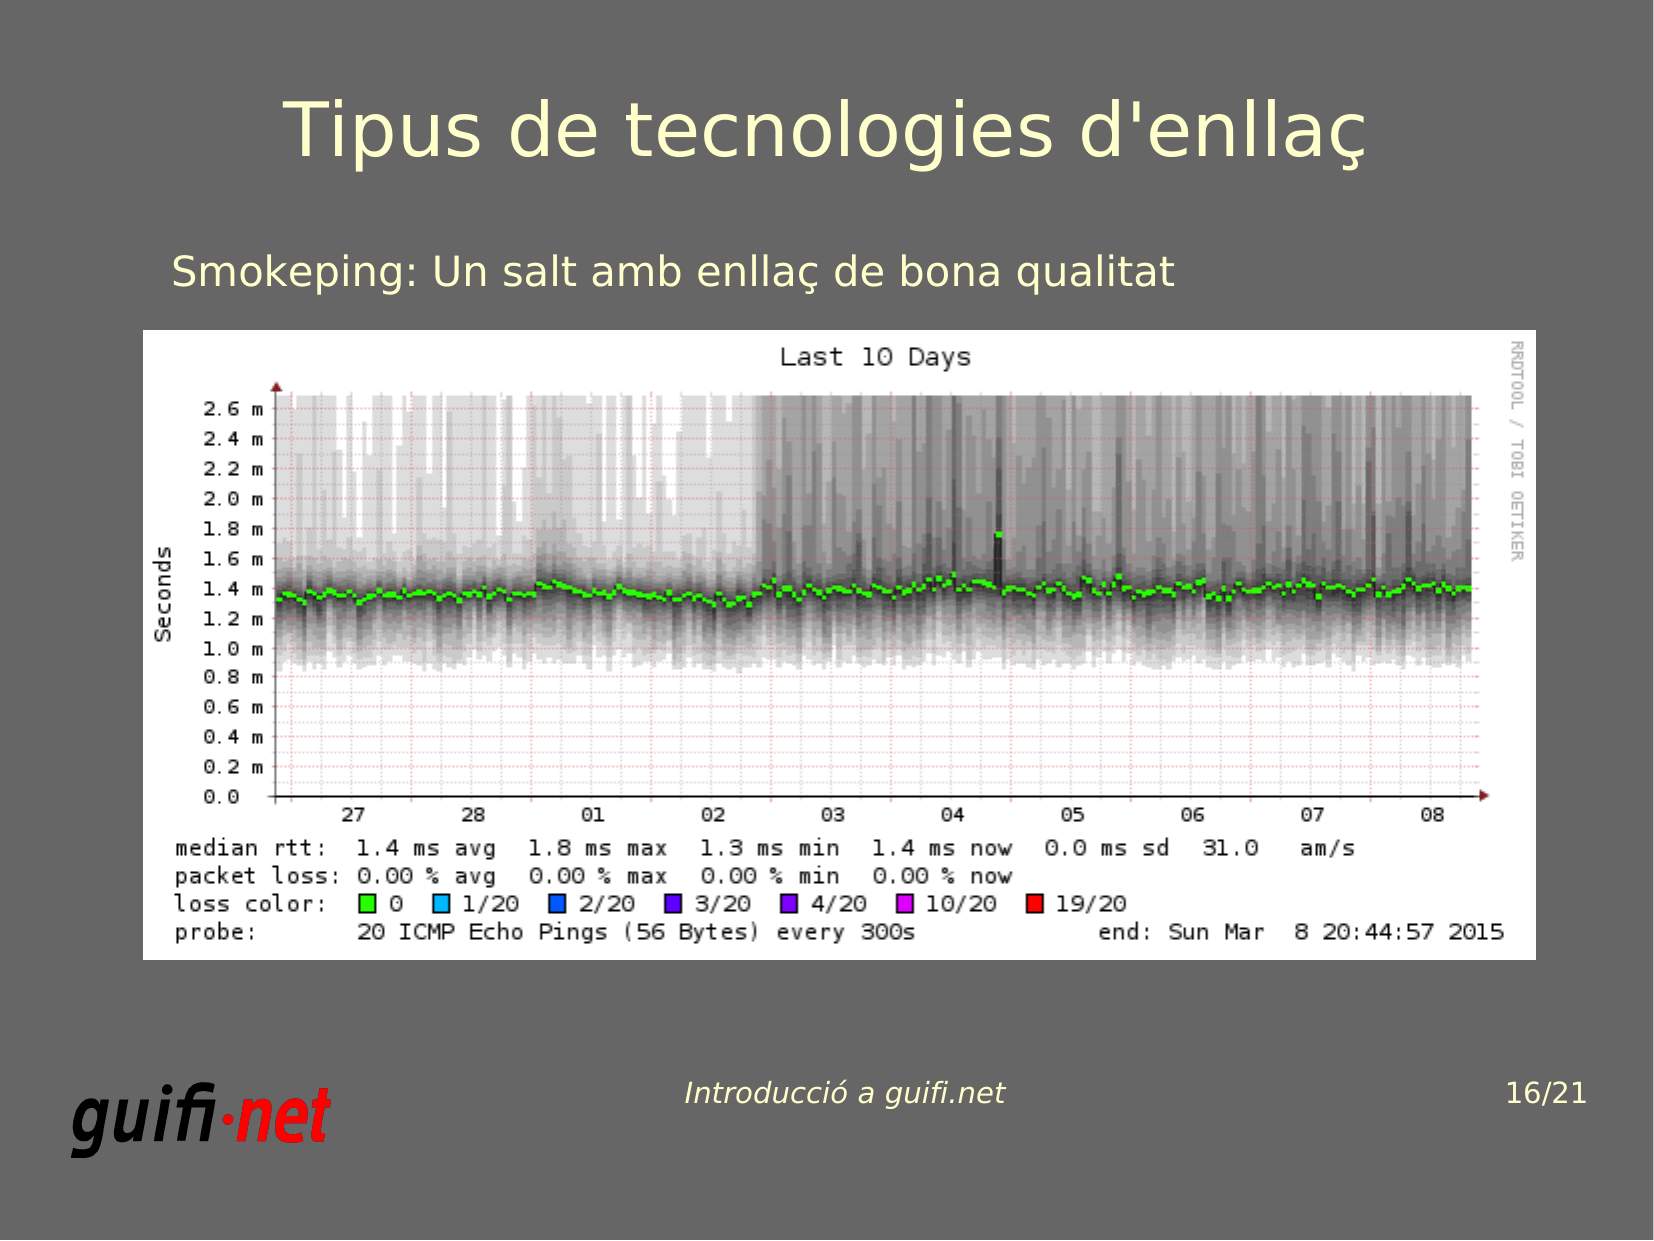

# Tipus de tecnologies d'enllaç
Smokeping: Un salt amb enllaç de bona qualitat
16